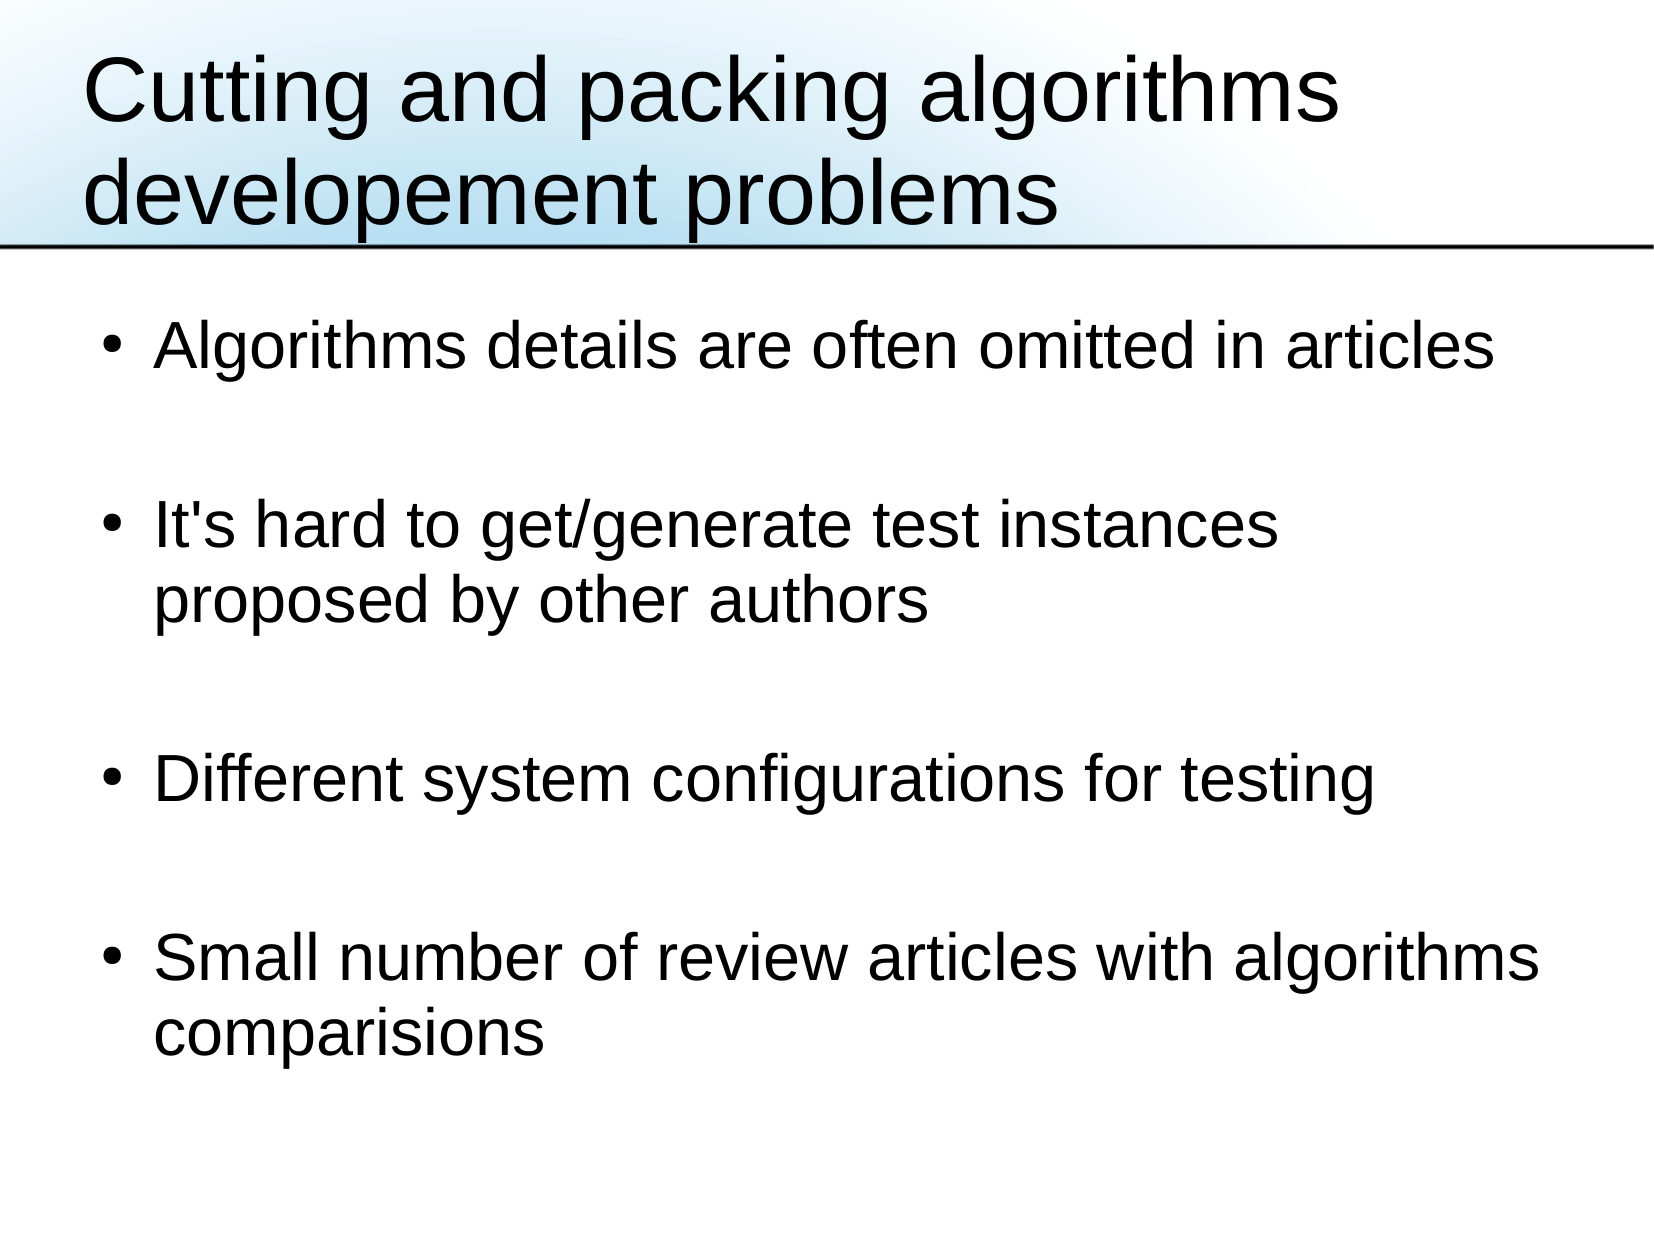

# Cutting and packing algorithms developement problems
Algorithms details are often omitted in articles
It's hard to get/generate test instances proposed by other authors
Different system configurations for testing
Small number of review articles with algorithms comparisions